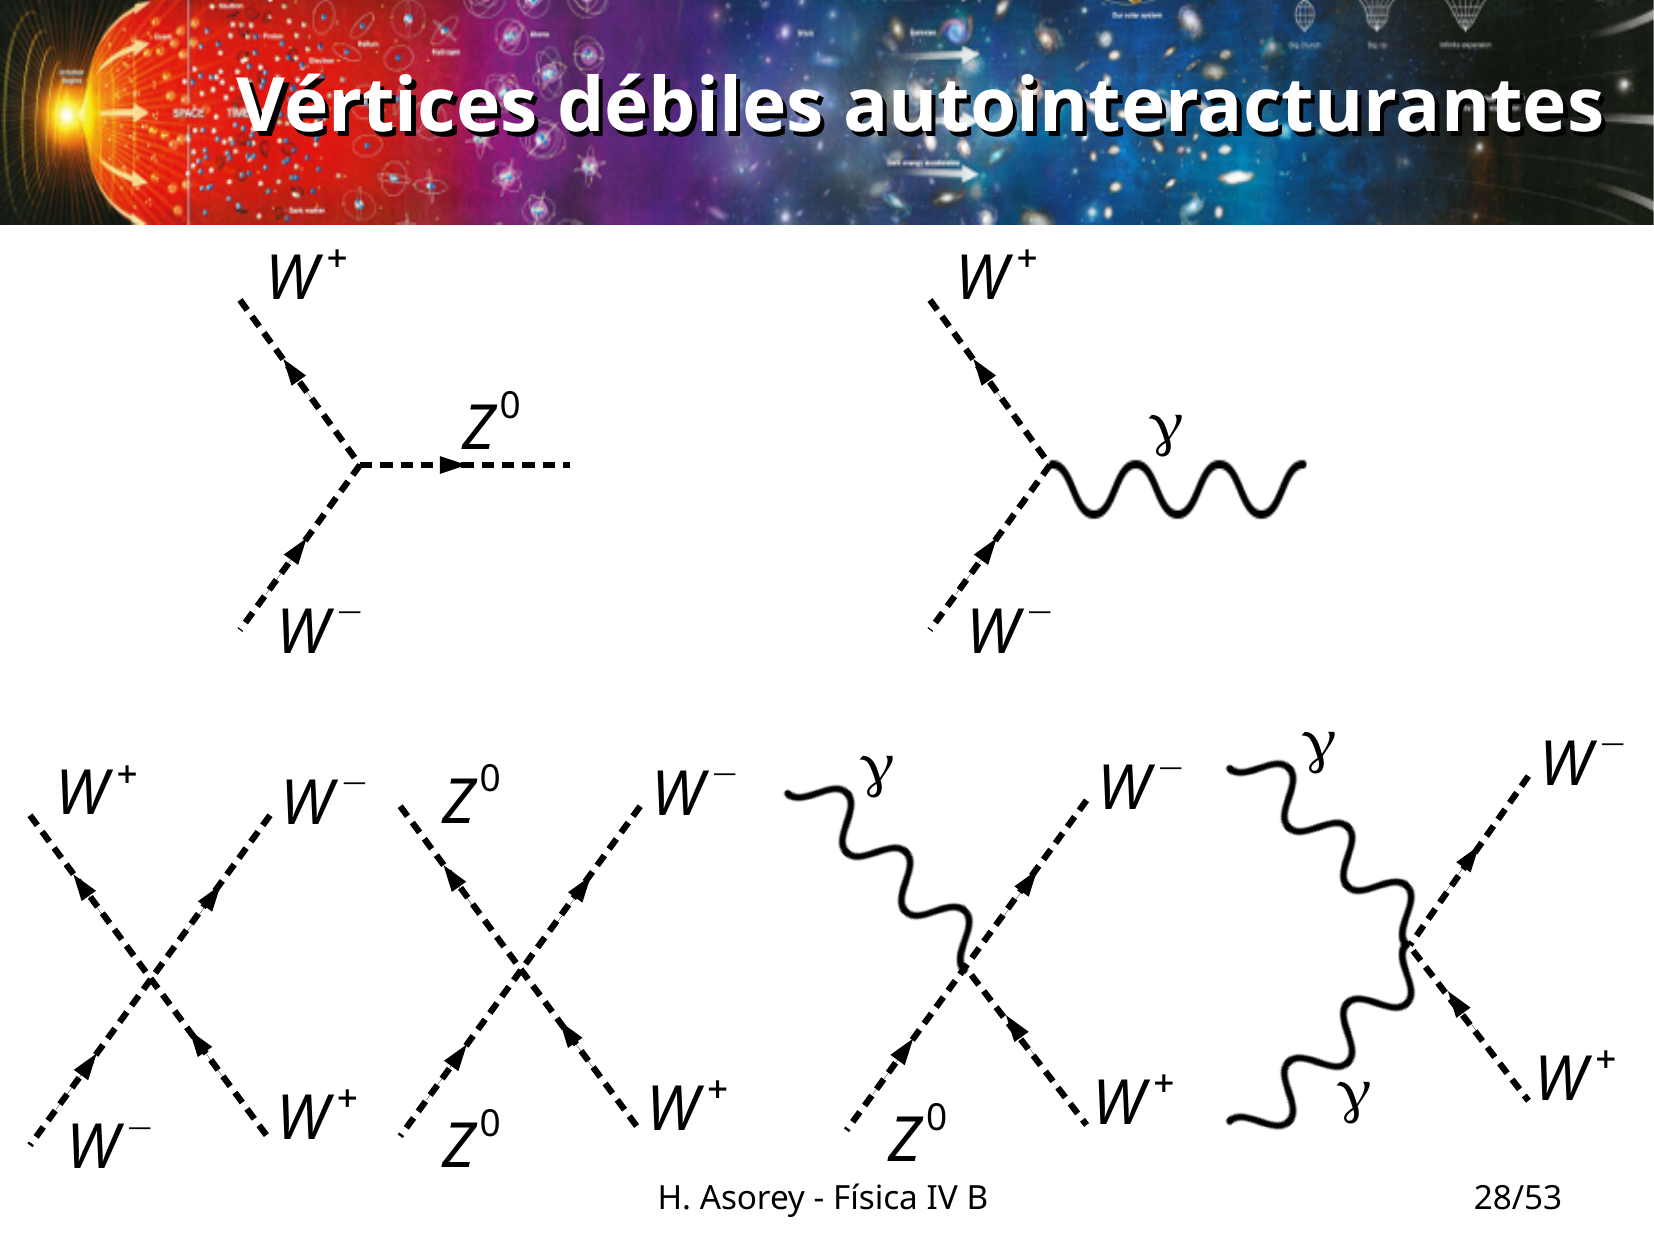

# Vértices débiles autointeracturantes
H. Asorey - Física IV B
28